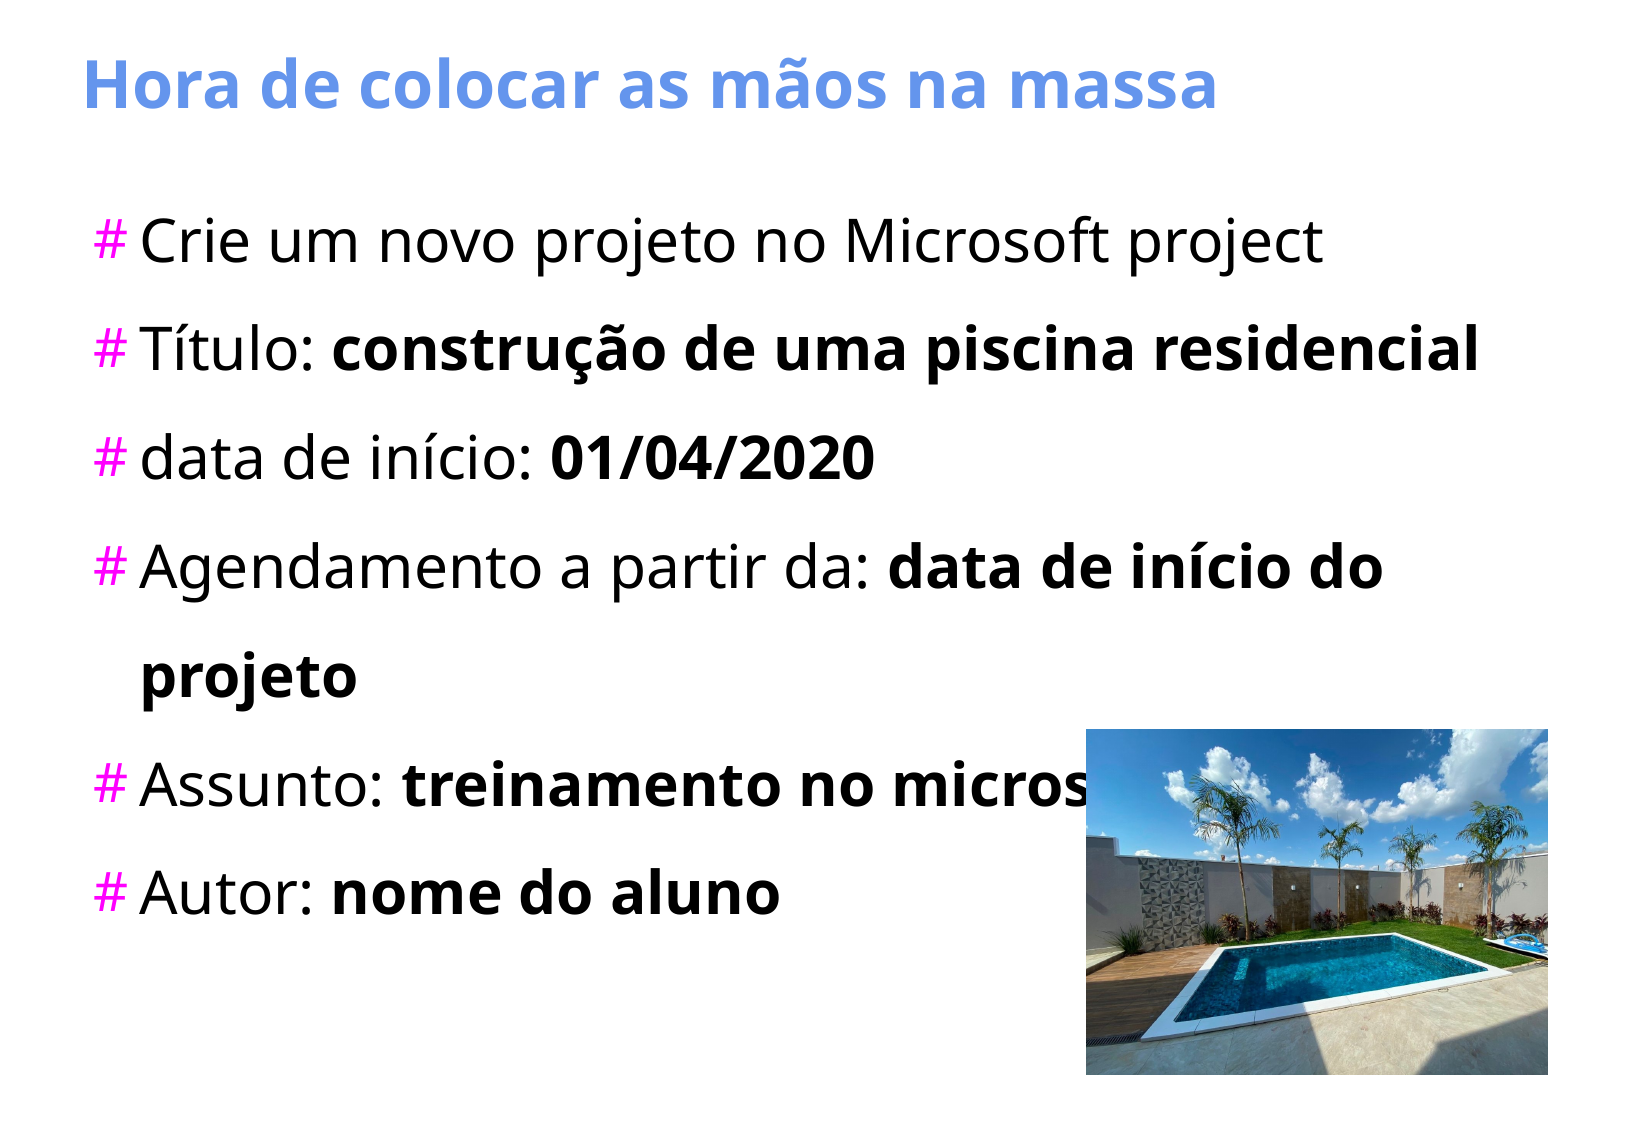

# Hora de colocar as mãos na massa
Crie um novo projeto no Microsoft project
Título: construção de uma piscina residencial
data de início: 01/04/2020
Agendamento a partir da: data de início do projeto
Assunto: treinamento no microsoft project
Autor: nome do aluno